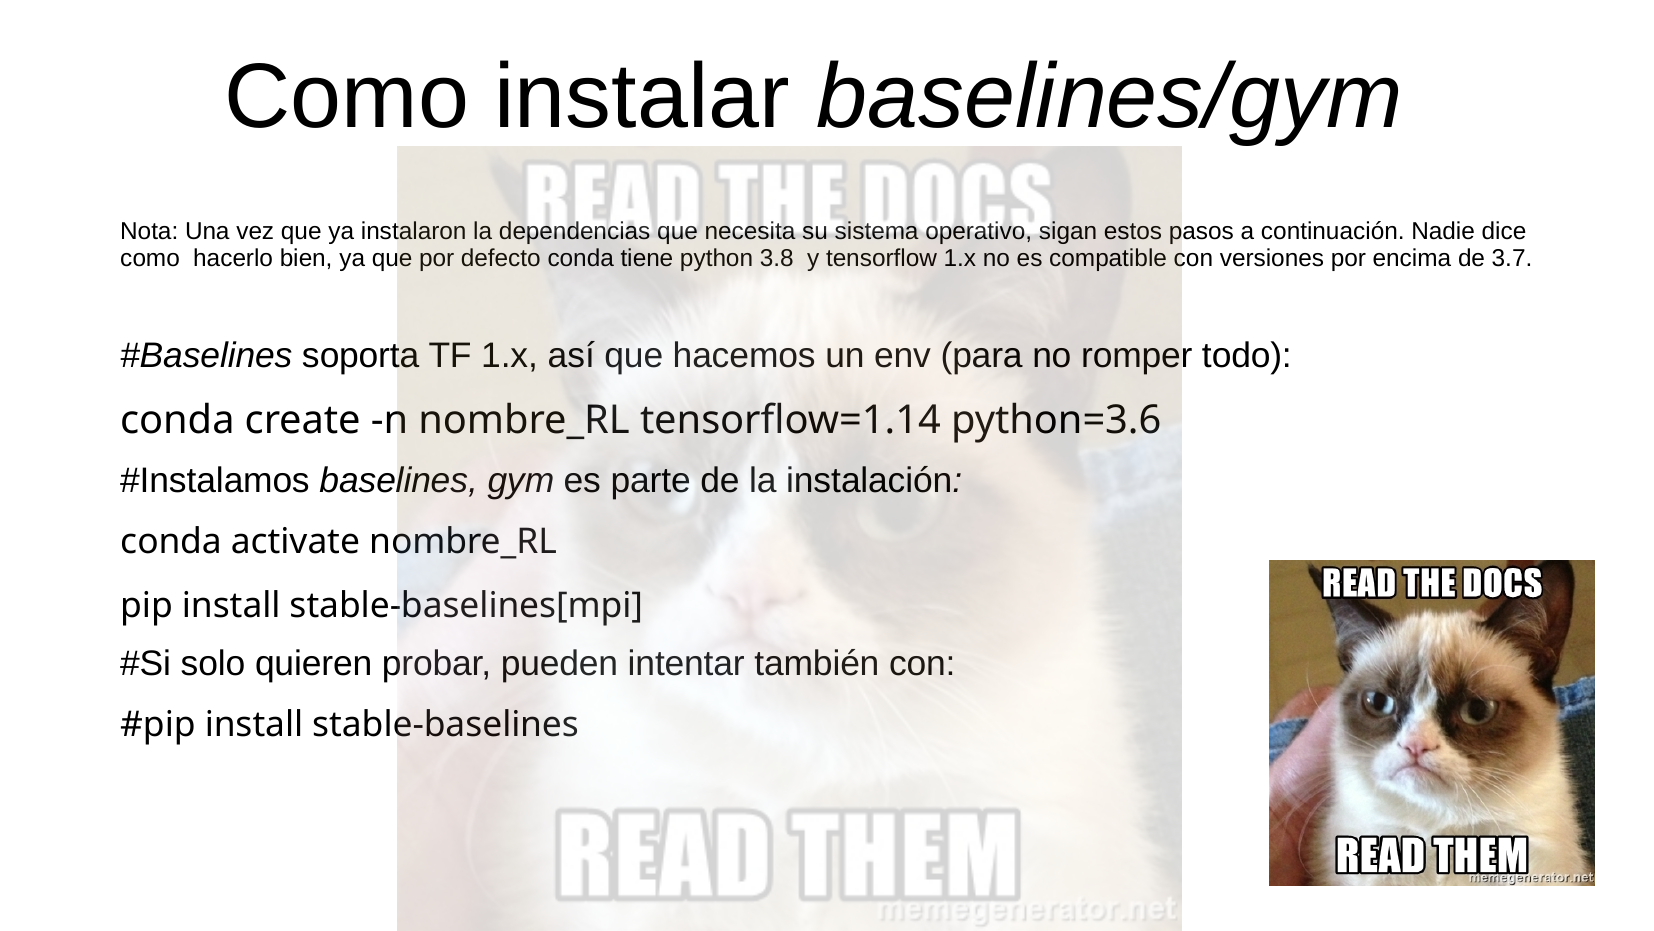

# Como instalar baselines/gym
Nota: Una vez que ya instalaron la dependencias que necesita su sistema operativo, sigan estos pasos a continuación. Nadie dice como hacerlo bien, ya que por defecto conda tiene python 3.8 y tensorflow 1.x no es compatible con versiones por encima de 3.7.
#Baselines soporta TF 1.x, así que hacemos un env (para no romper todo):
conda create -n nombre_RL tensorflow=1.14 python=3.6
#Instalamos baselines, gym es parte de la instalación:
conda activate nombre_RL
pip install stable-baselines[mpi]
#Si solo quieren probar, pueden intentar también con:
#pip install stable-baselines